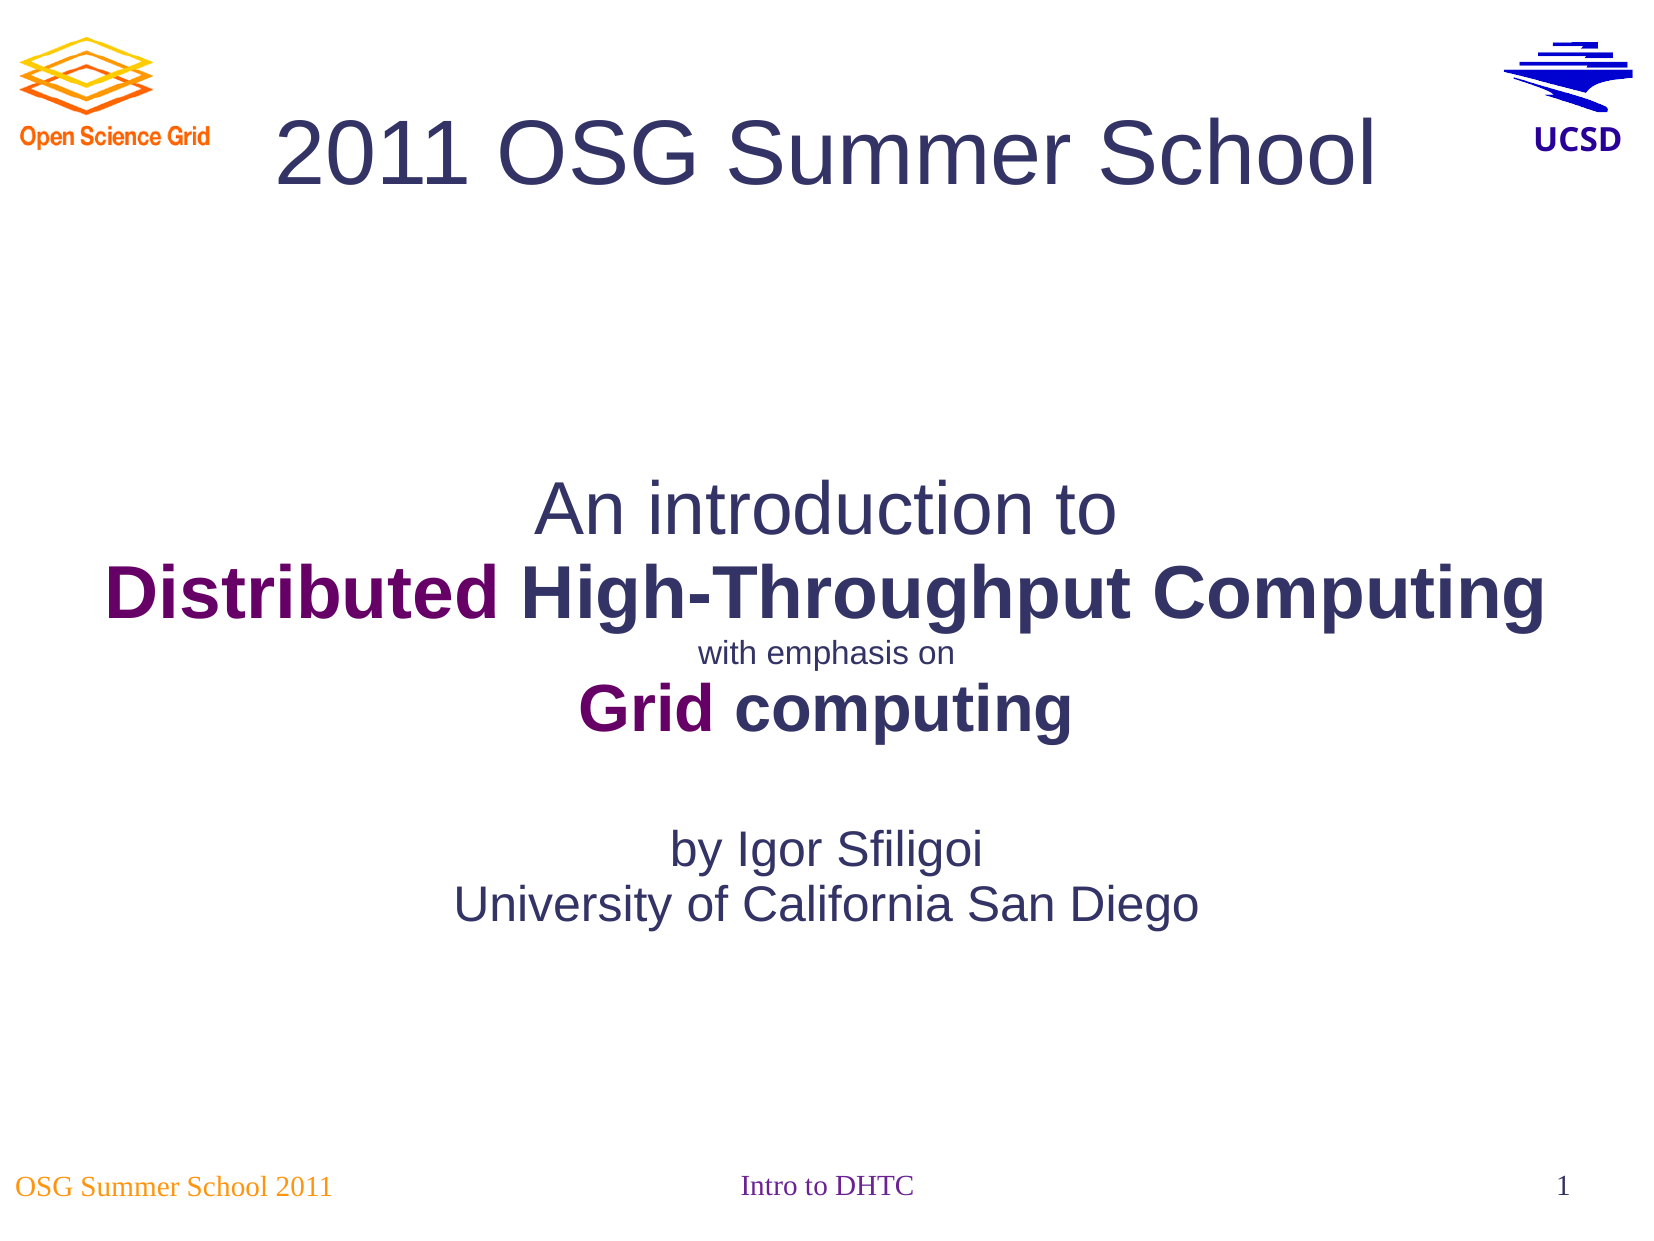

# 2011 OSG Summer School
An introduction to
Distributed High-Throughput Computing
with emphasis on
Grid computing
by Igor Sfiligoi
University of California San Diego
Intro to DHTC
1
OSG Summer School 2011